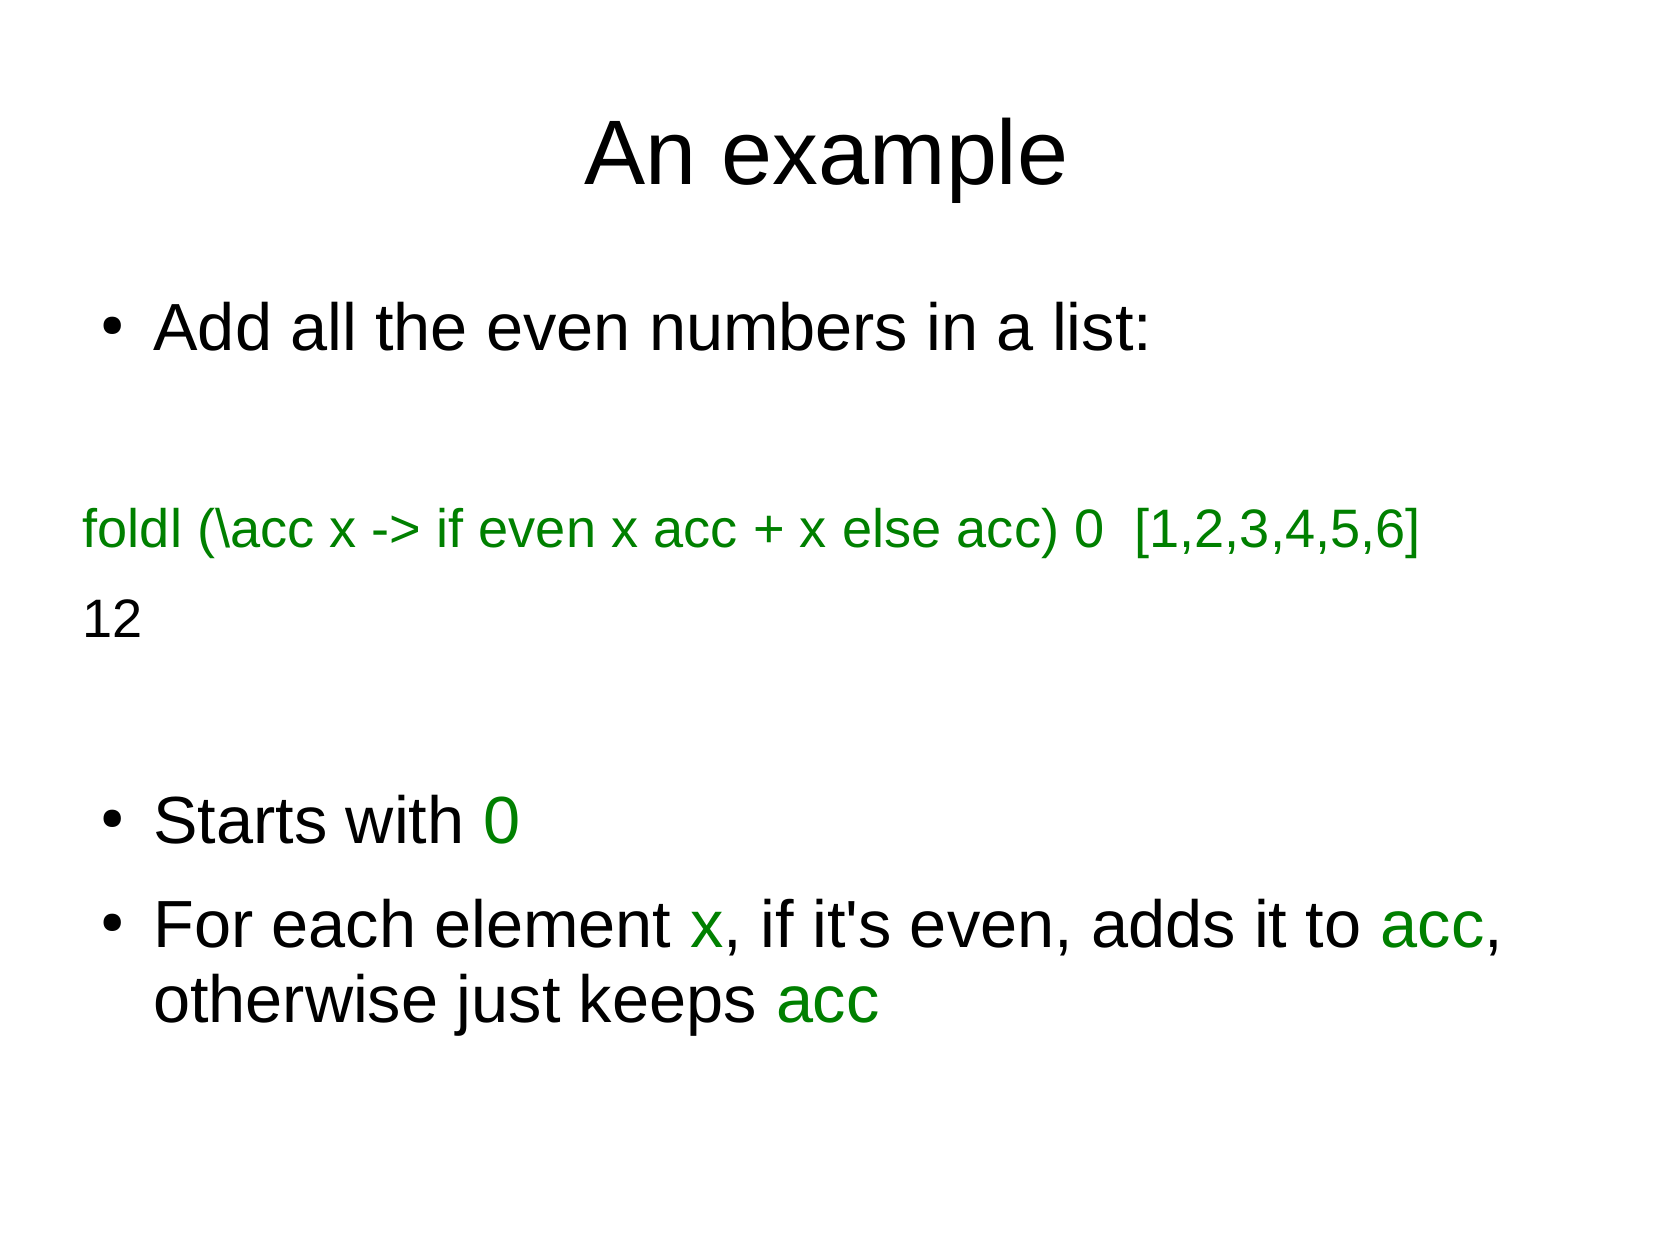

# An example
Add all the even numbers in a list:
foldl (\acc x -> if even x acc + x else acc) 0 [1,2,3,4,5,6]
12
Starts with 0
For each element x, if it's even, adds it to acc, otherwise just keeps acc